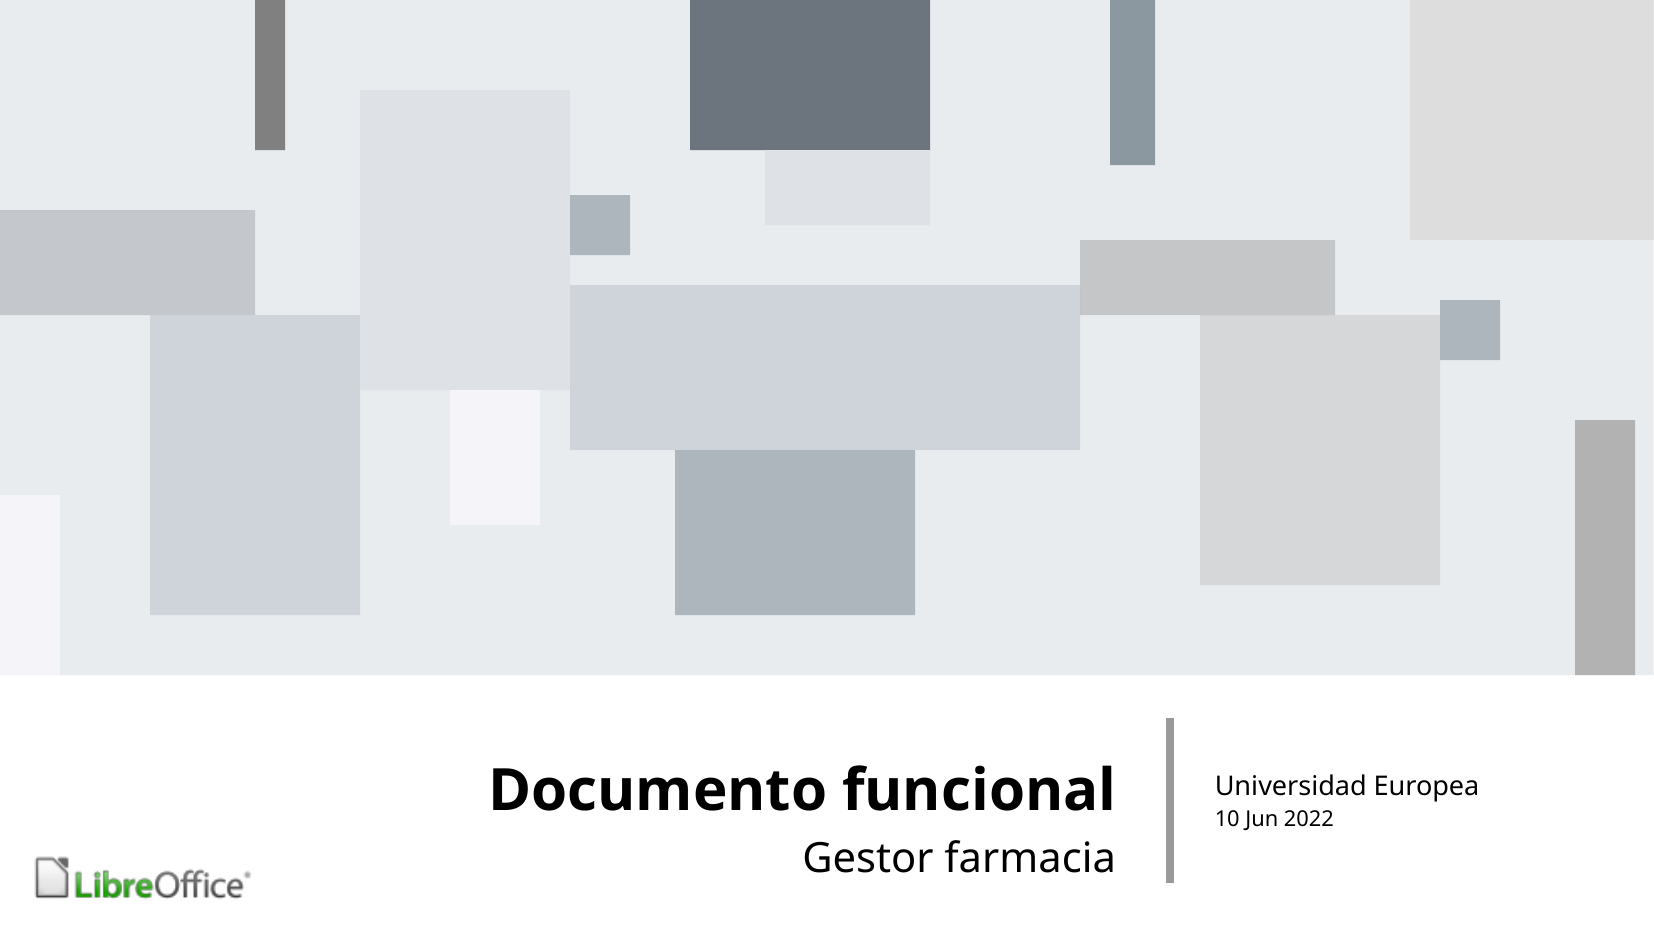

Documento funcional
Gestor farmacia
Universidad Europea
10 Jun 2022